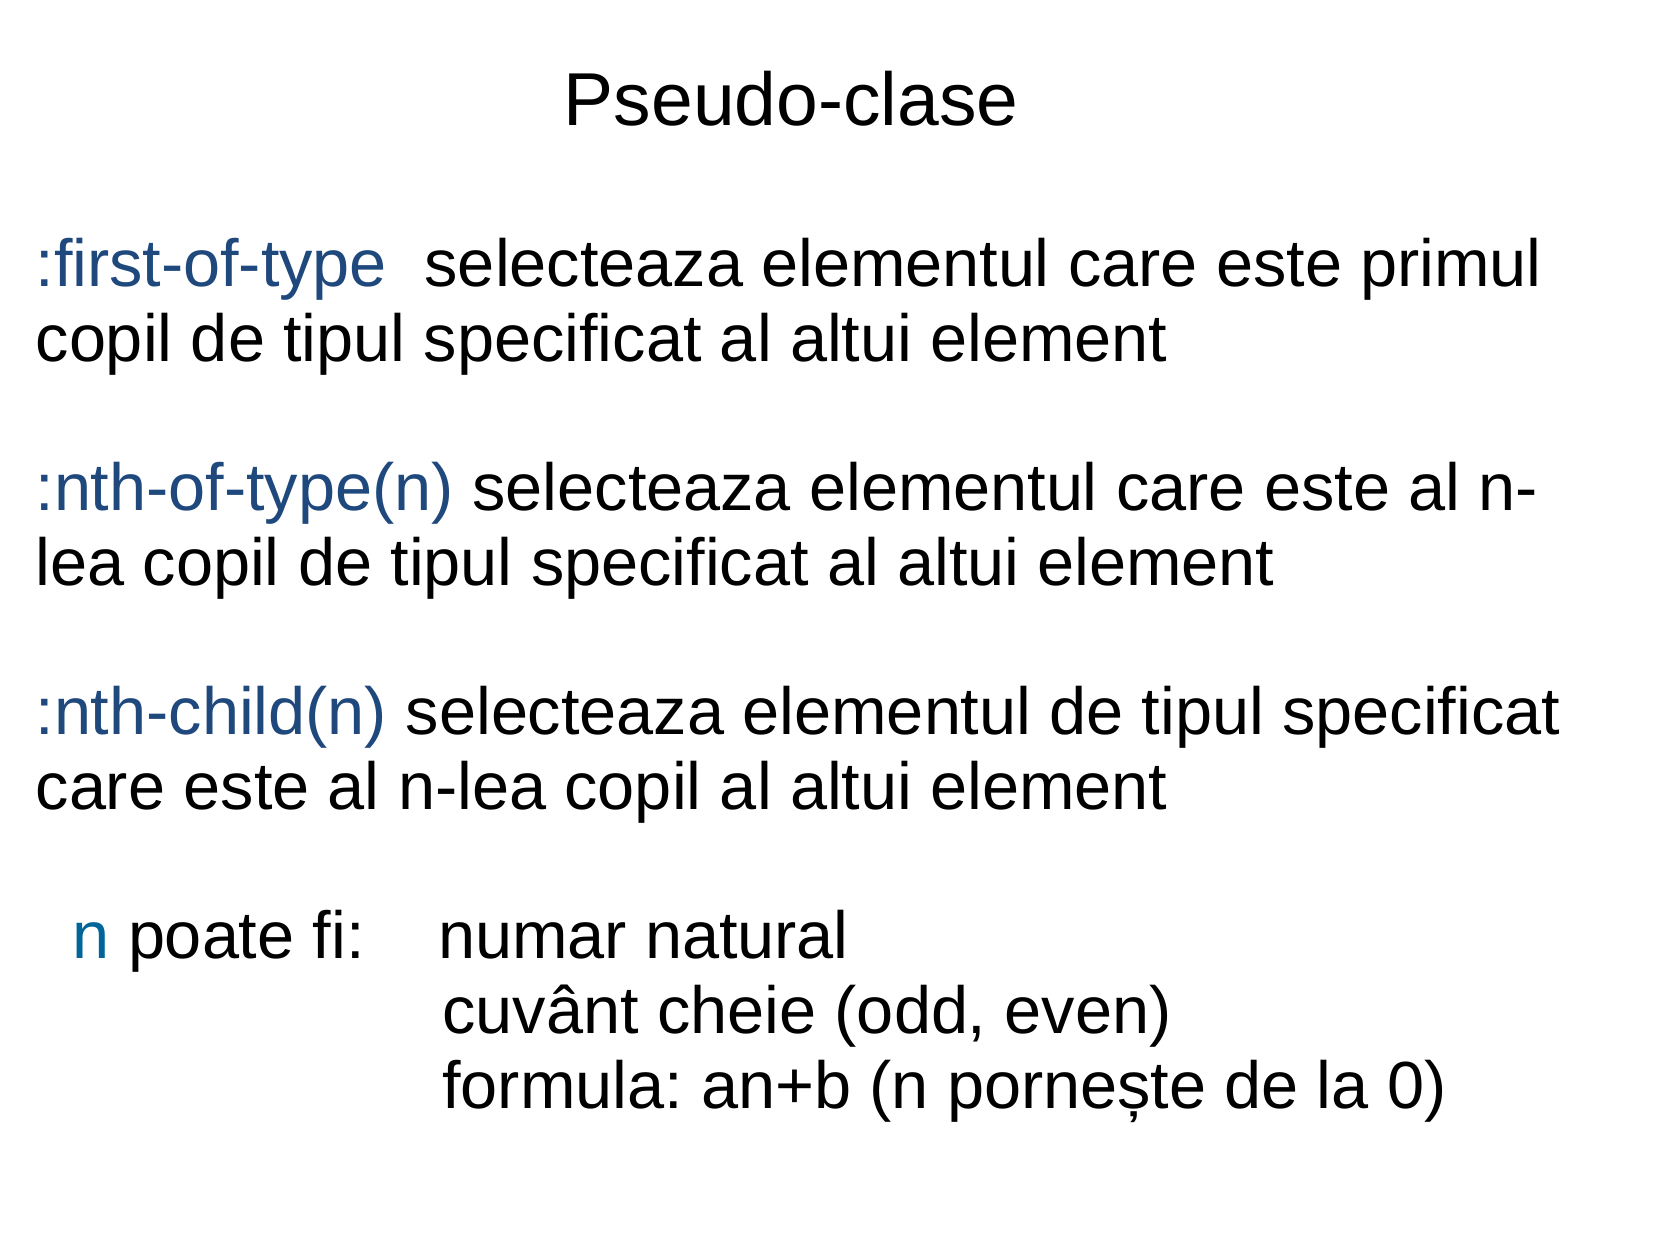

# Pseudo-clase
:first-of-type selecteaza elementul care este primul copil de tipul specificat al altui element
:nth-of-type(n) selecteaza elementul care este al n-lea copil de tipul specificat al altui element
:nth-child(n) selecteaza elementul de tipul specificat care este al n-lea copil al altui element
 n poate fi: numar natural
 cuvânt cheie (odd, even)
 formula: an+b (n pornește de la 0)